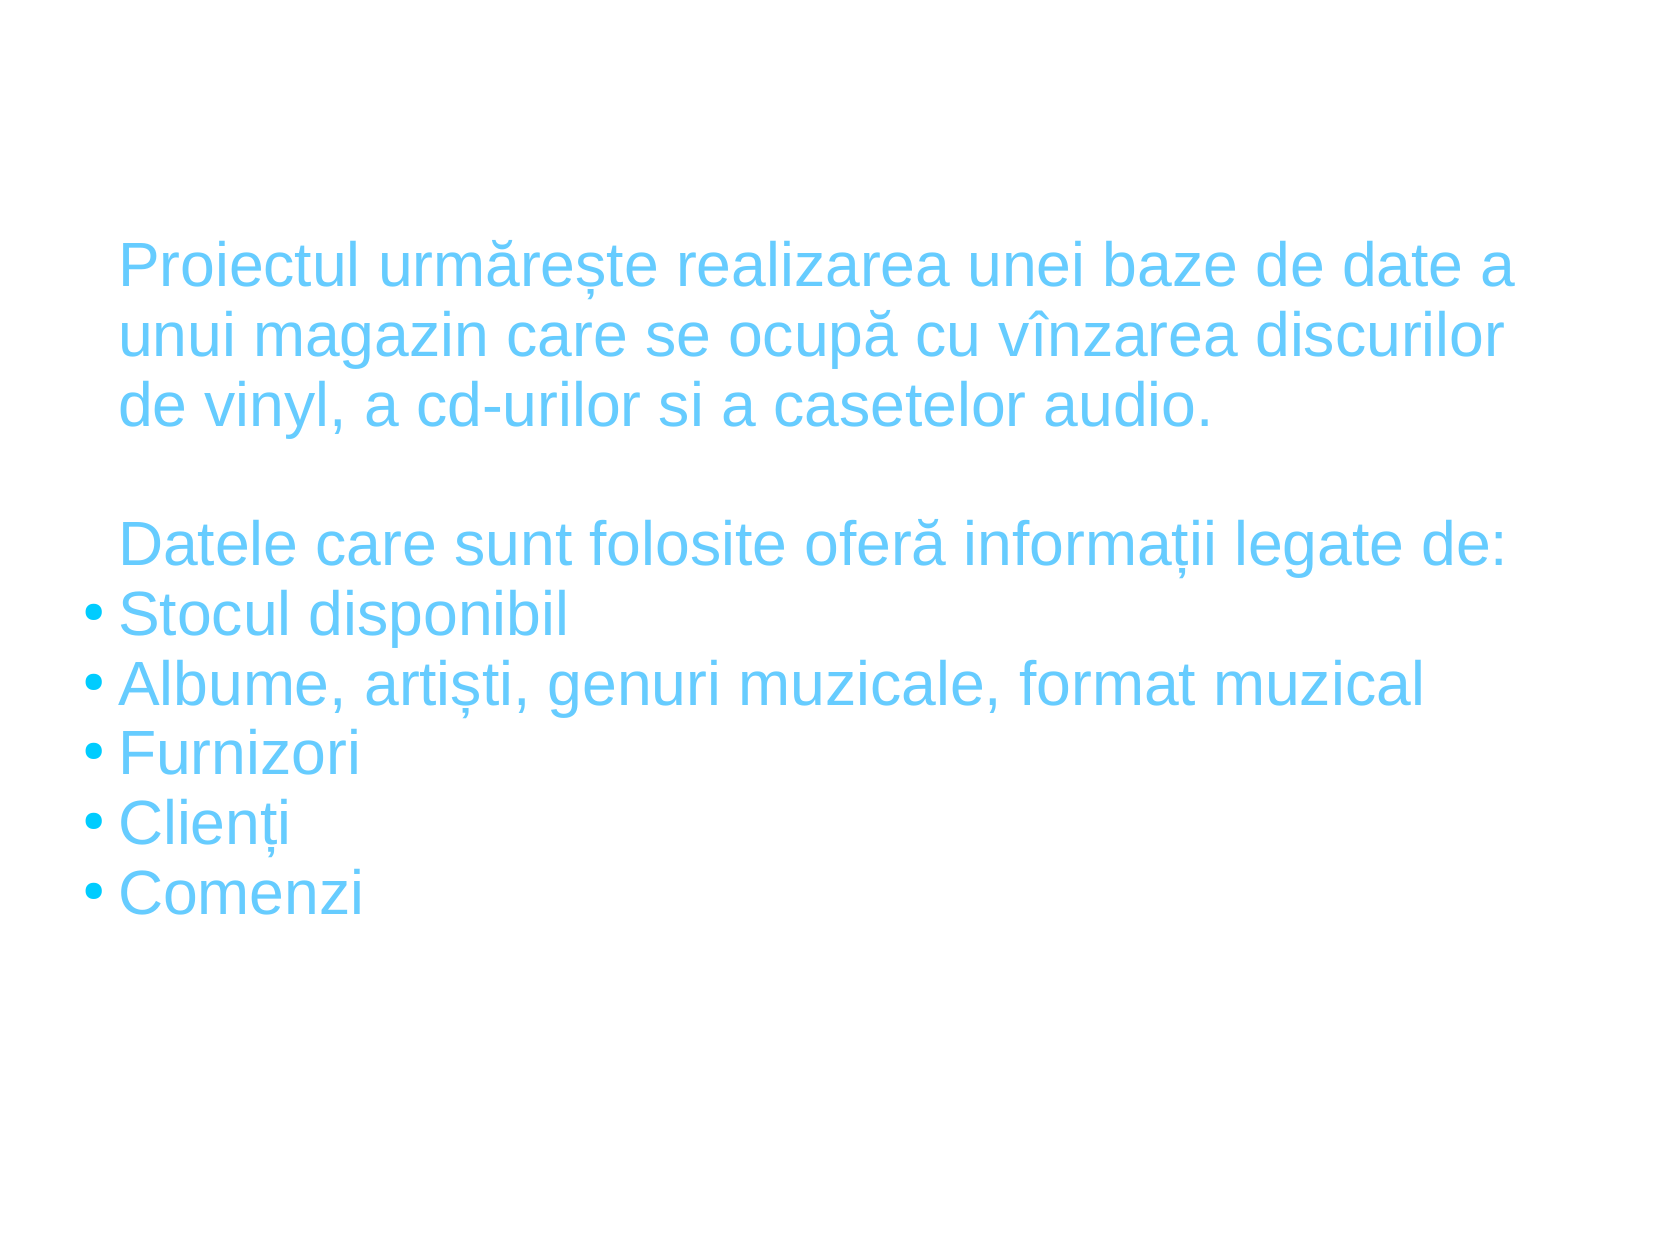

# Proiectul urmărește realizarea unei baze de date a unui magazin care se ocupă cu vînzarea discurilor de vinyl, a cd-urilor si a casetelor audio.
Datele care sunt folosite oferă informații legate de:
Stocul disponibil
Albume, artiști, genuri muzicale, format muzical
Furnizori
Clienți
Comenzi